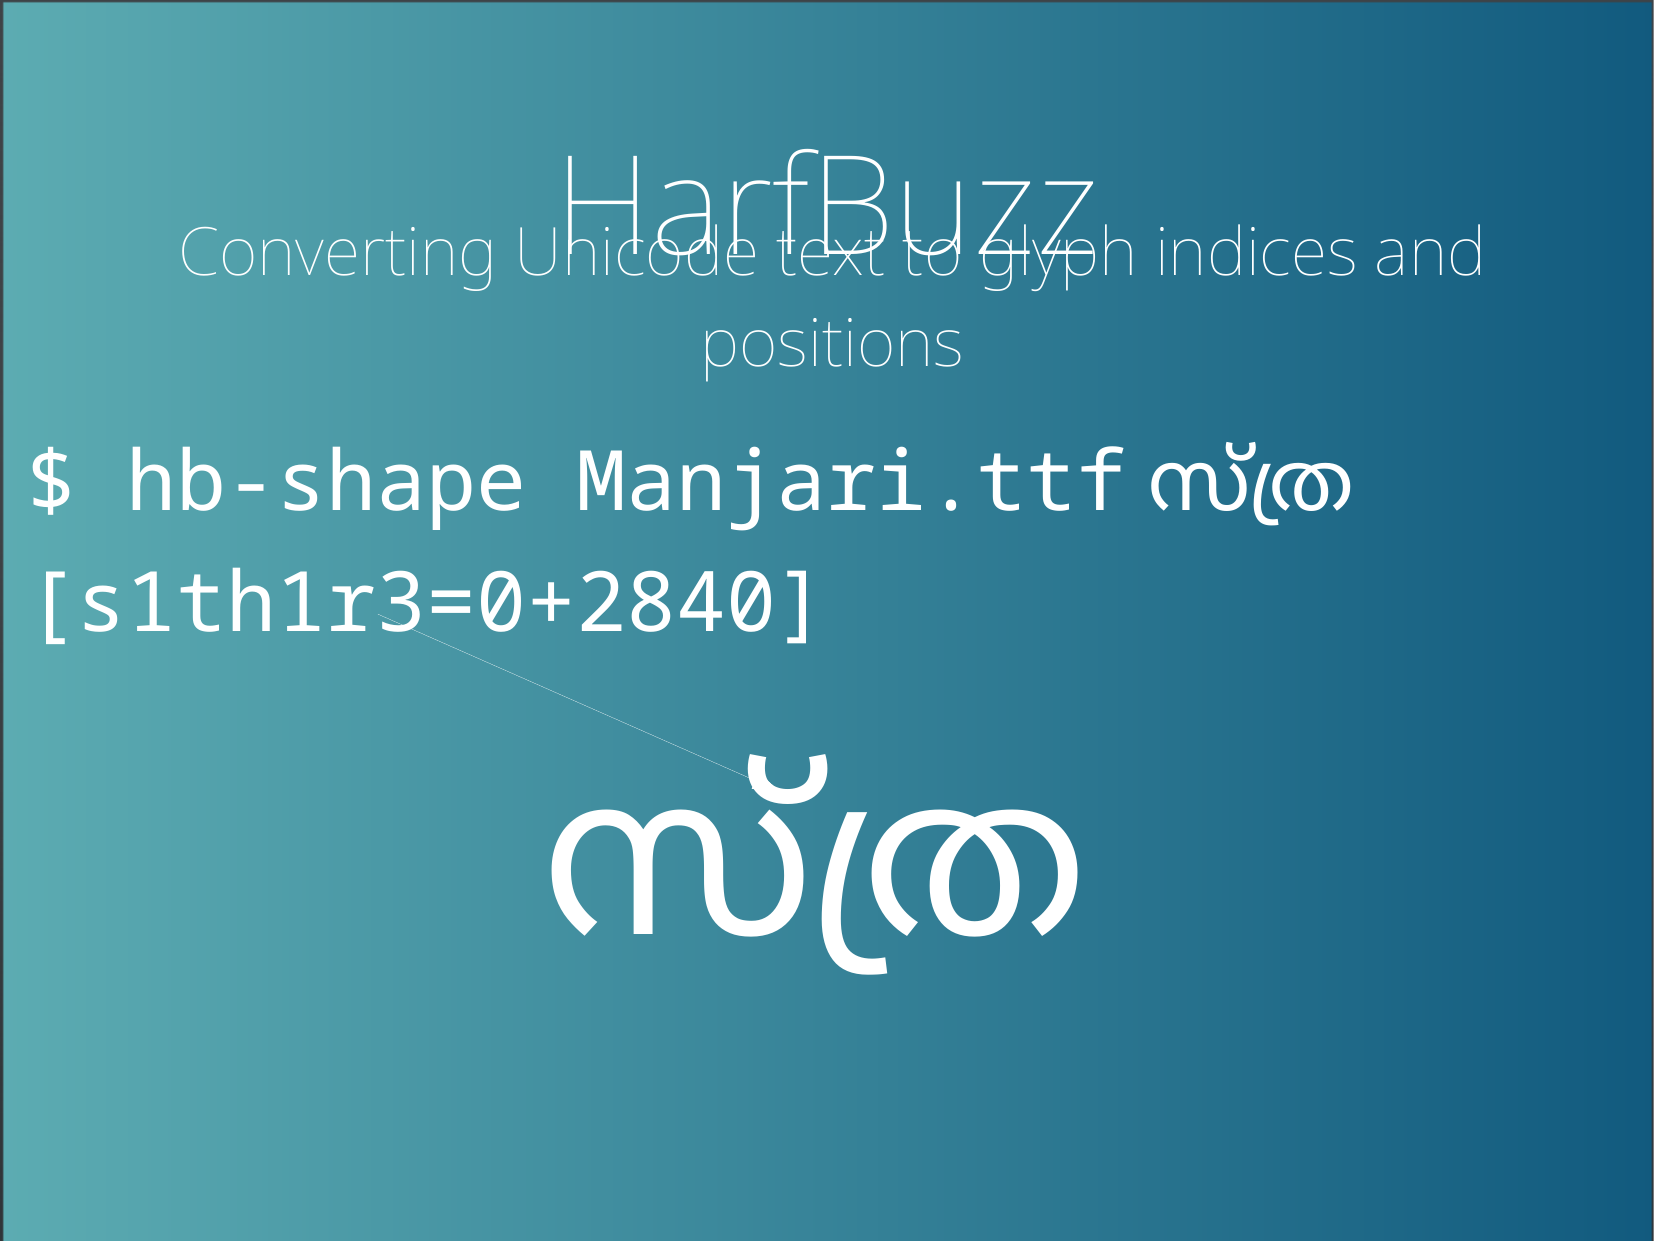

HarfBuzz
Converting Unicode text to glyph indices and positions
$ hb-shape Manjari.ttf സ്ത്ര
[s1th1r3=0+2840]
സ്ത്ര